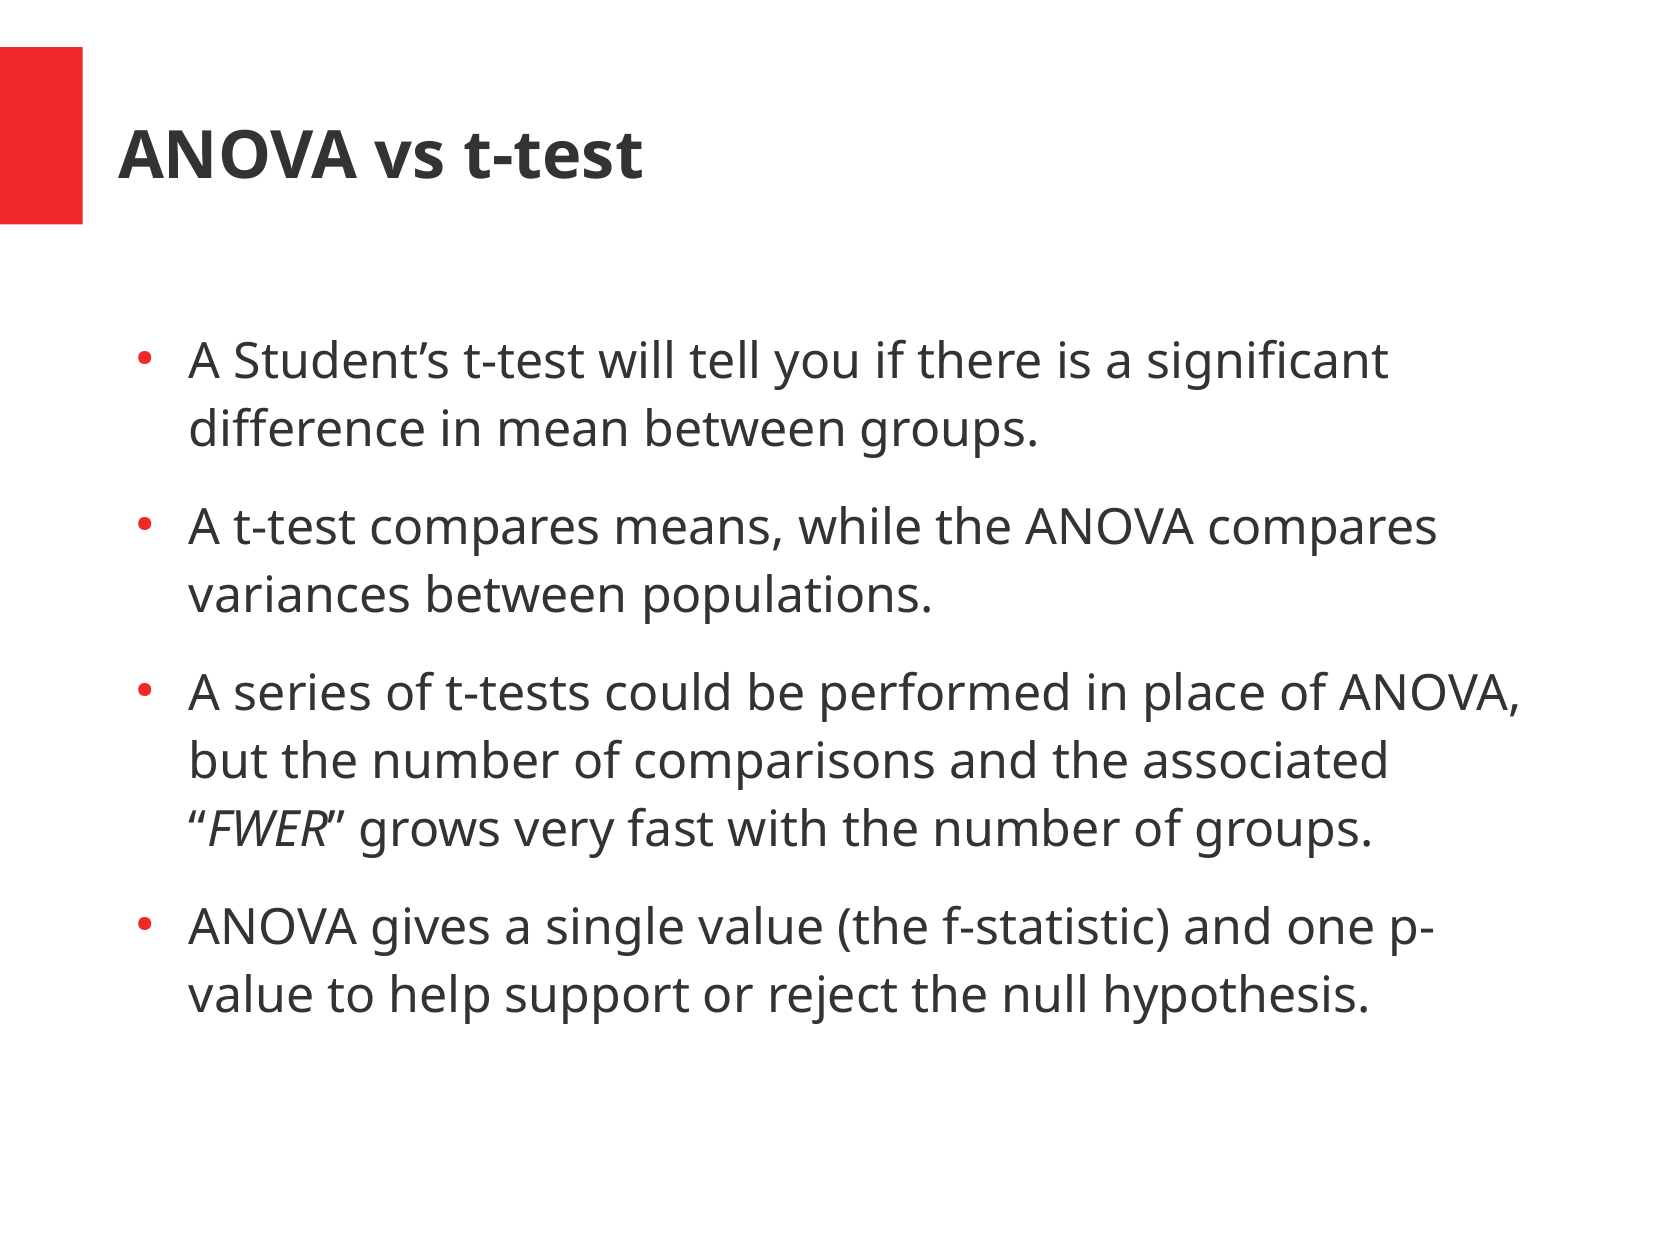

# ANOVA vs t-test
A Student’s t-test will tell you if there is a significant difference in mean between groups.
A t-test compares means, while the ANOVA compares variances between populations.
A series of t-tests could be performed in place of ANOVA, but the number of comparisons and the associated “FWER” grows very fast with the number of groups.
ANOVA gives a single value (the f-statistic) and one p-value to help support or reject the null hypothesis.